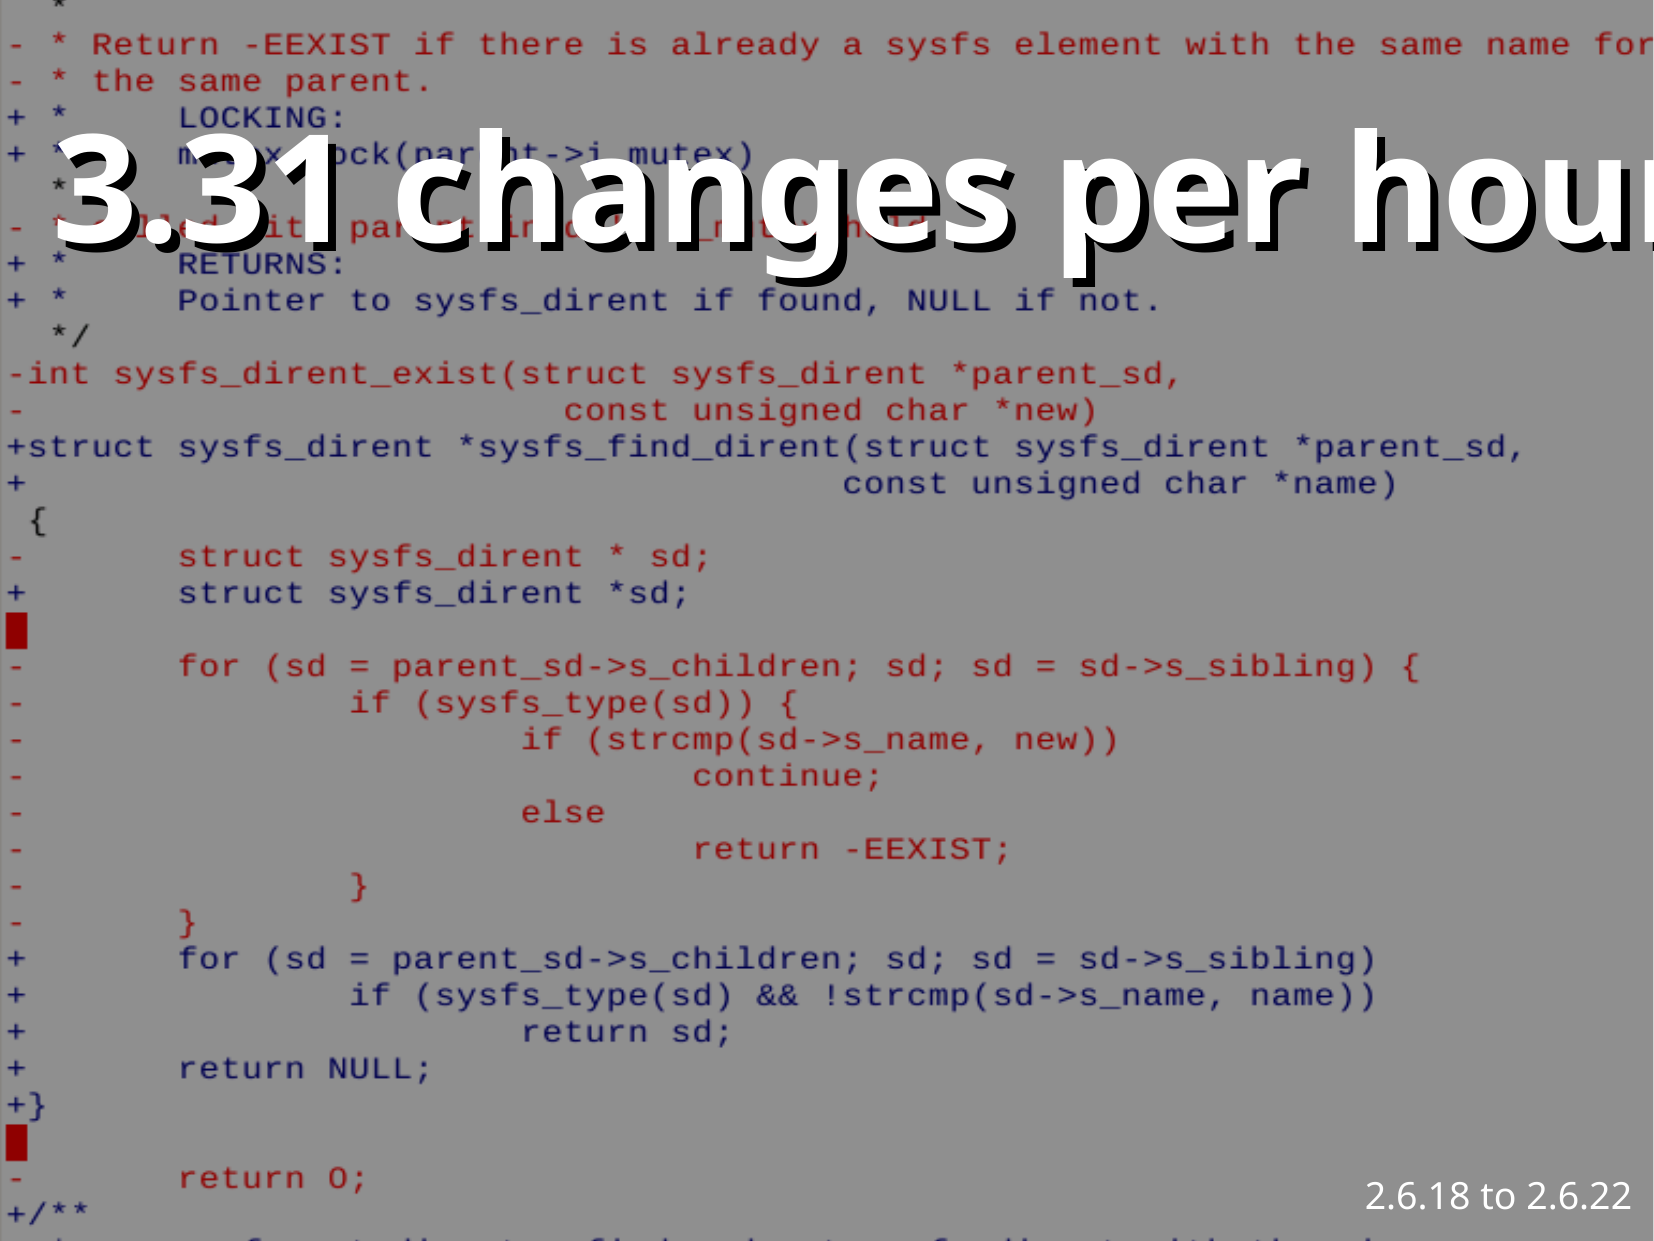

3.31 changes per hour
2.6.18 to 2.6.22